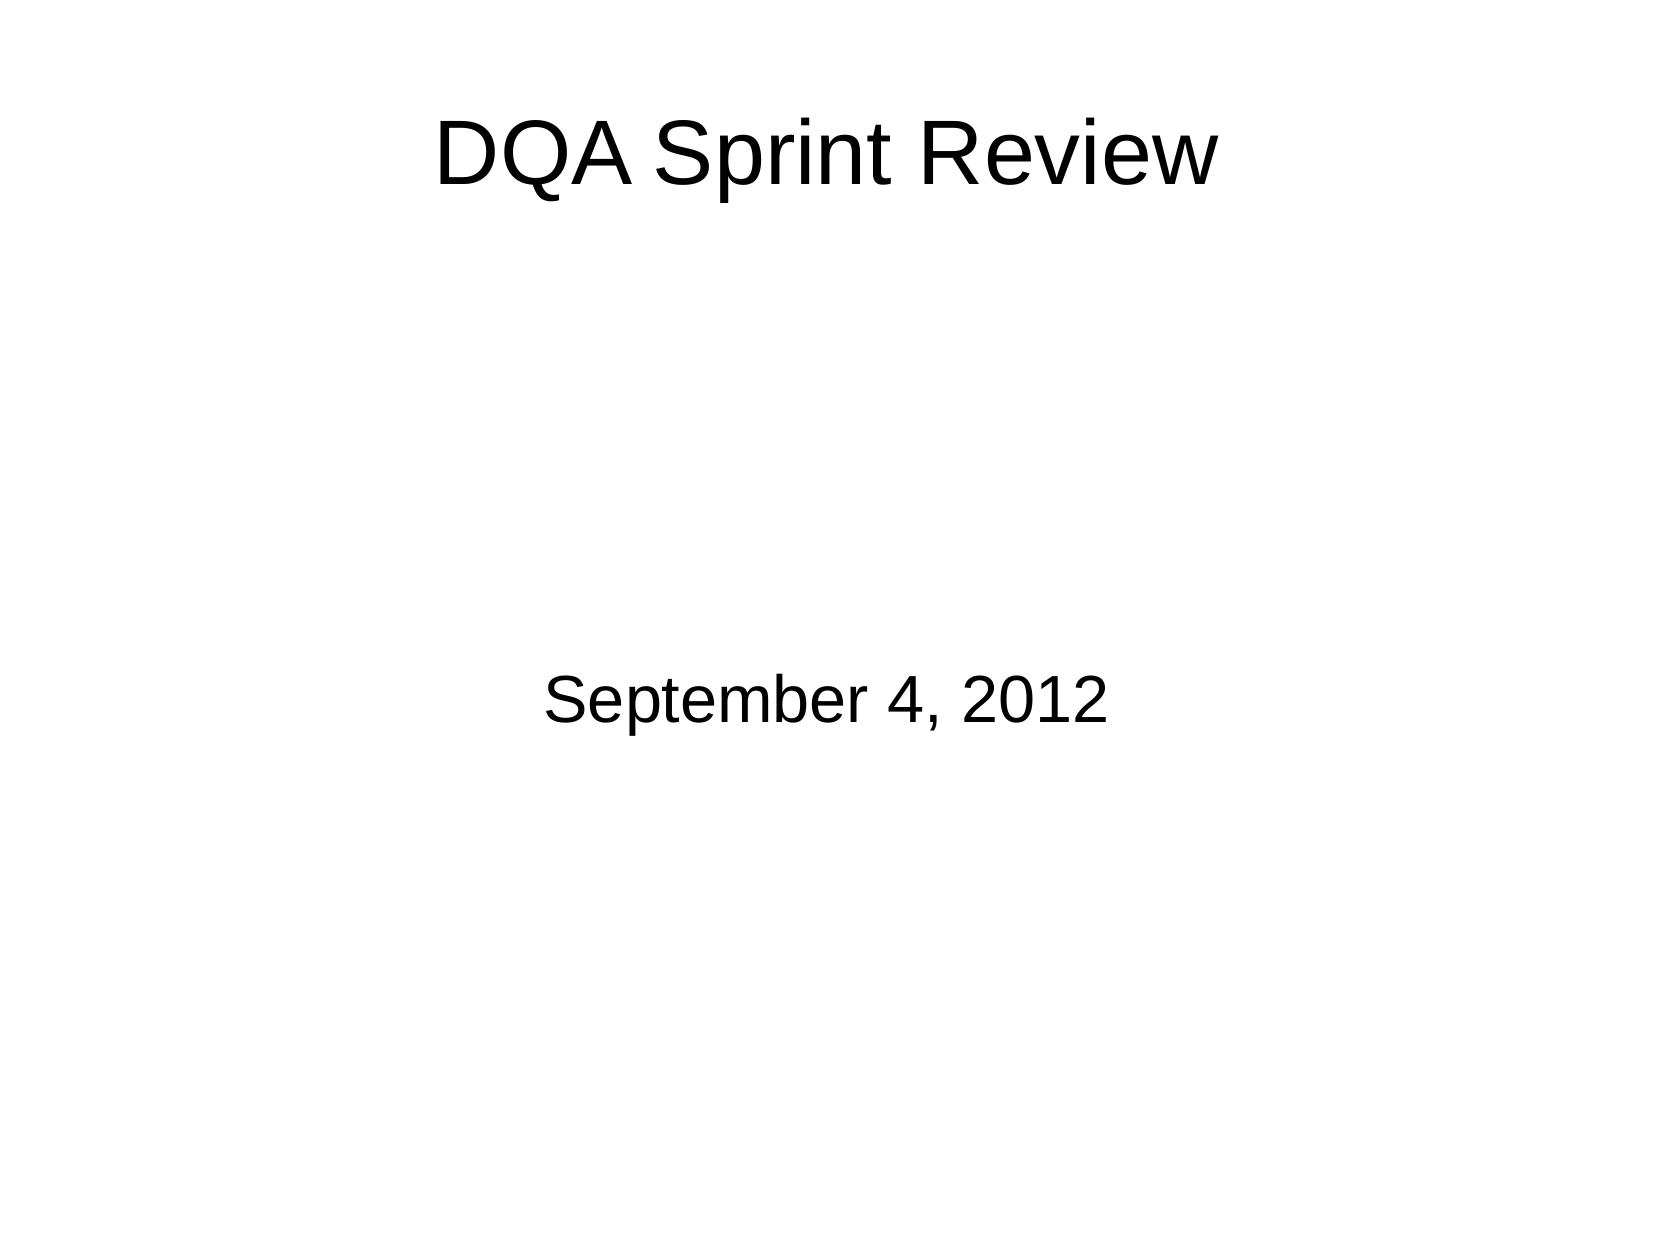

# DQA Sprint Review
September 4, 2012